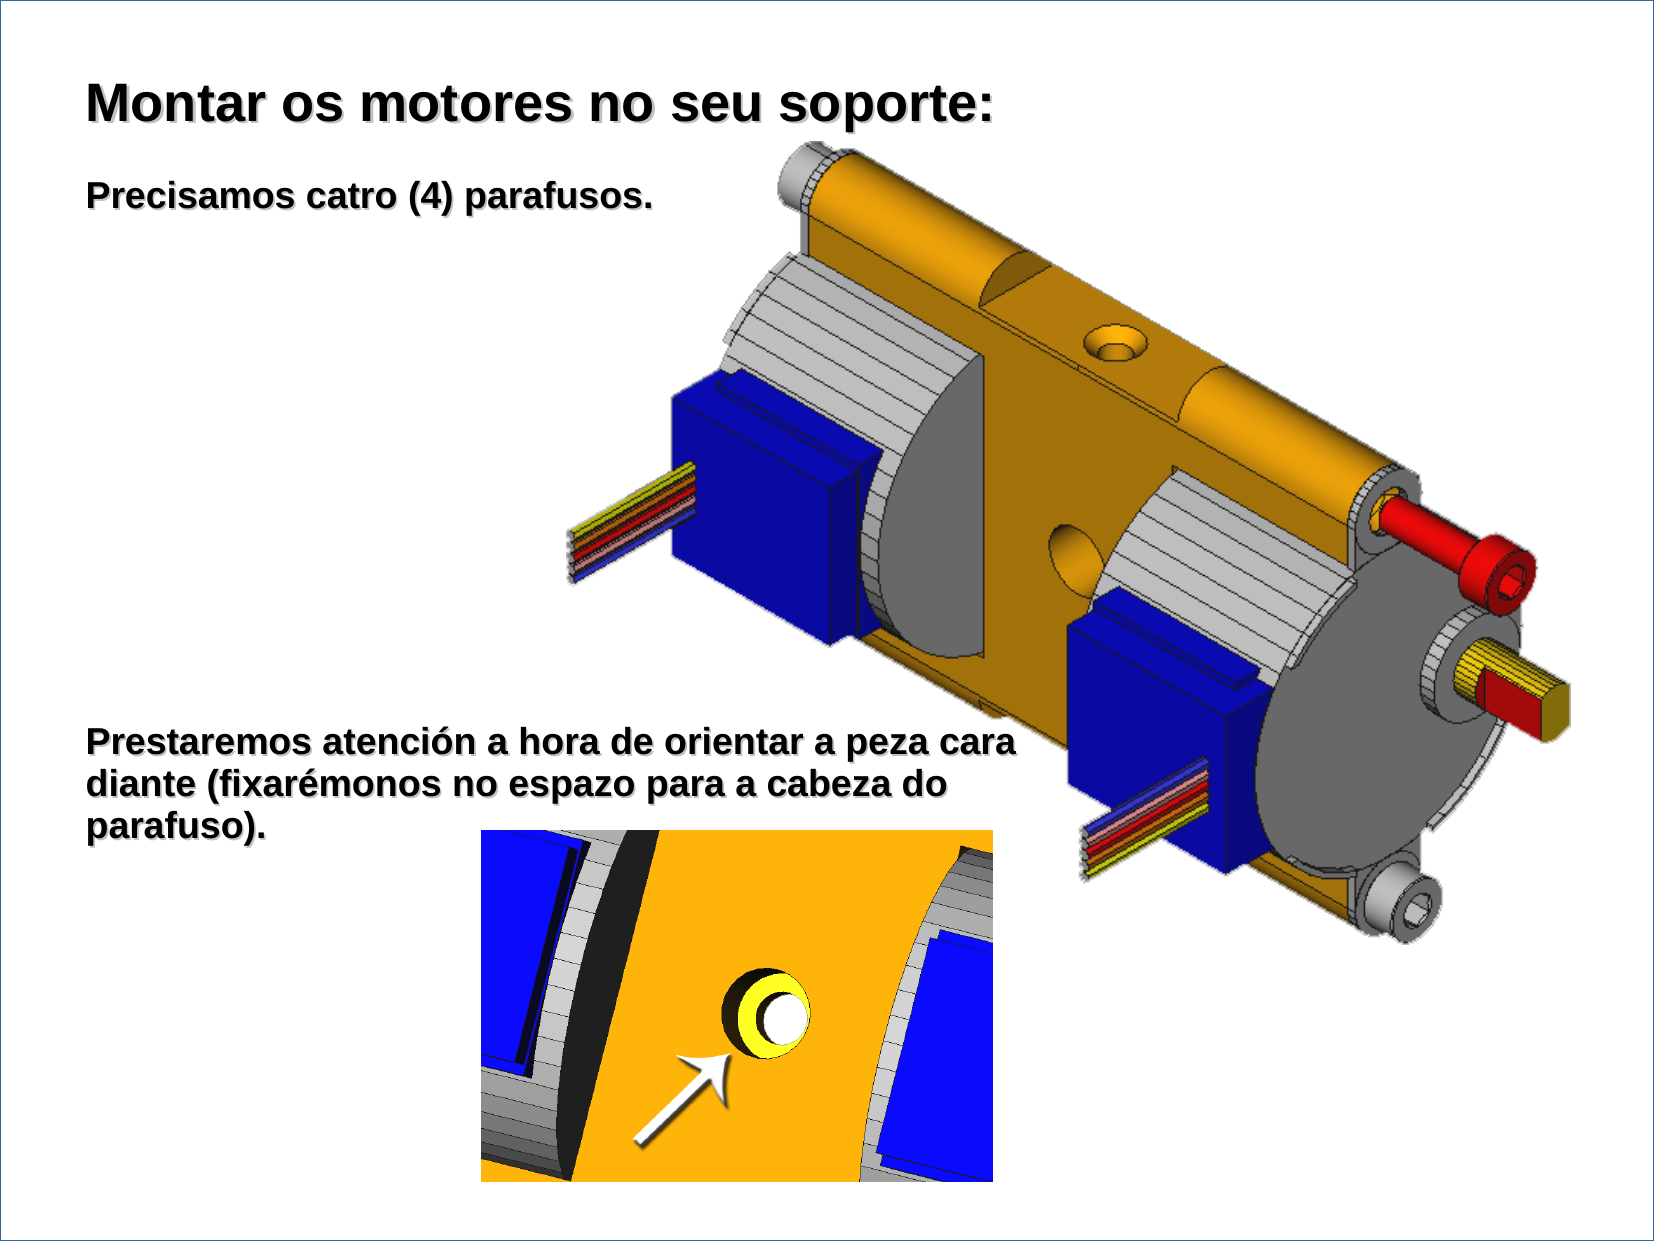

Montar os motores no seu soporte:
Precisamos catro (4) parafusos.
Prestaremos atención a hora de orientar a peza cara diante (fixarémonos no espazo para a cabeza do parafuso).